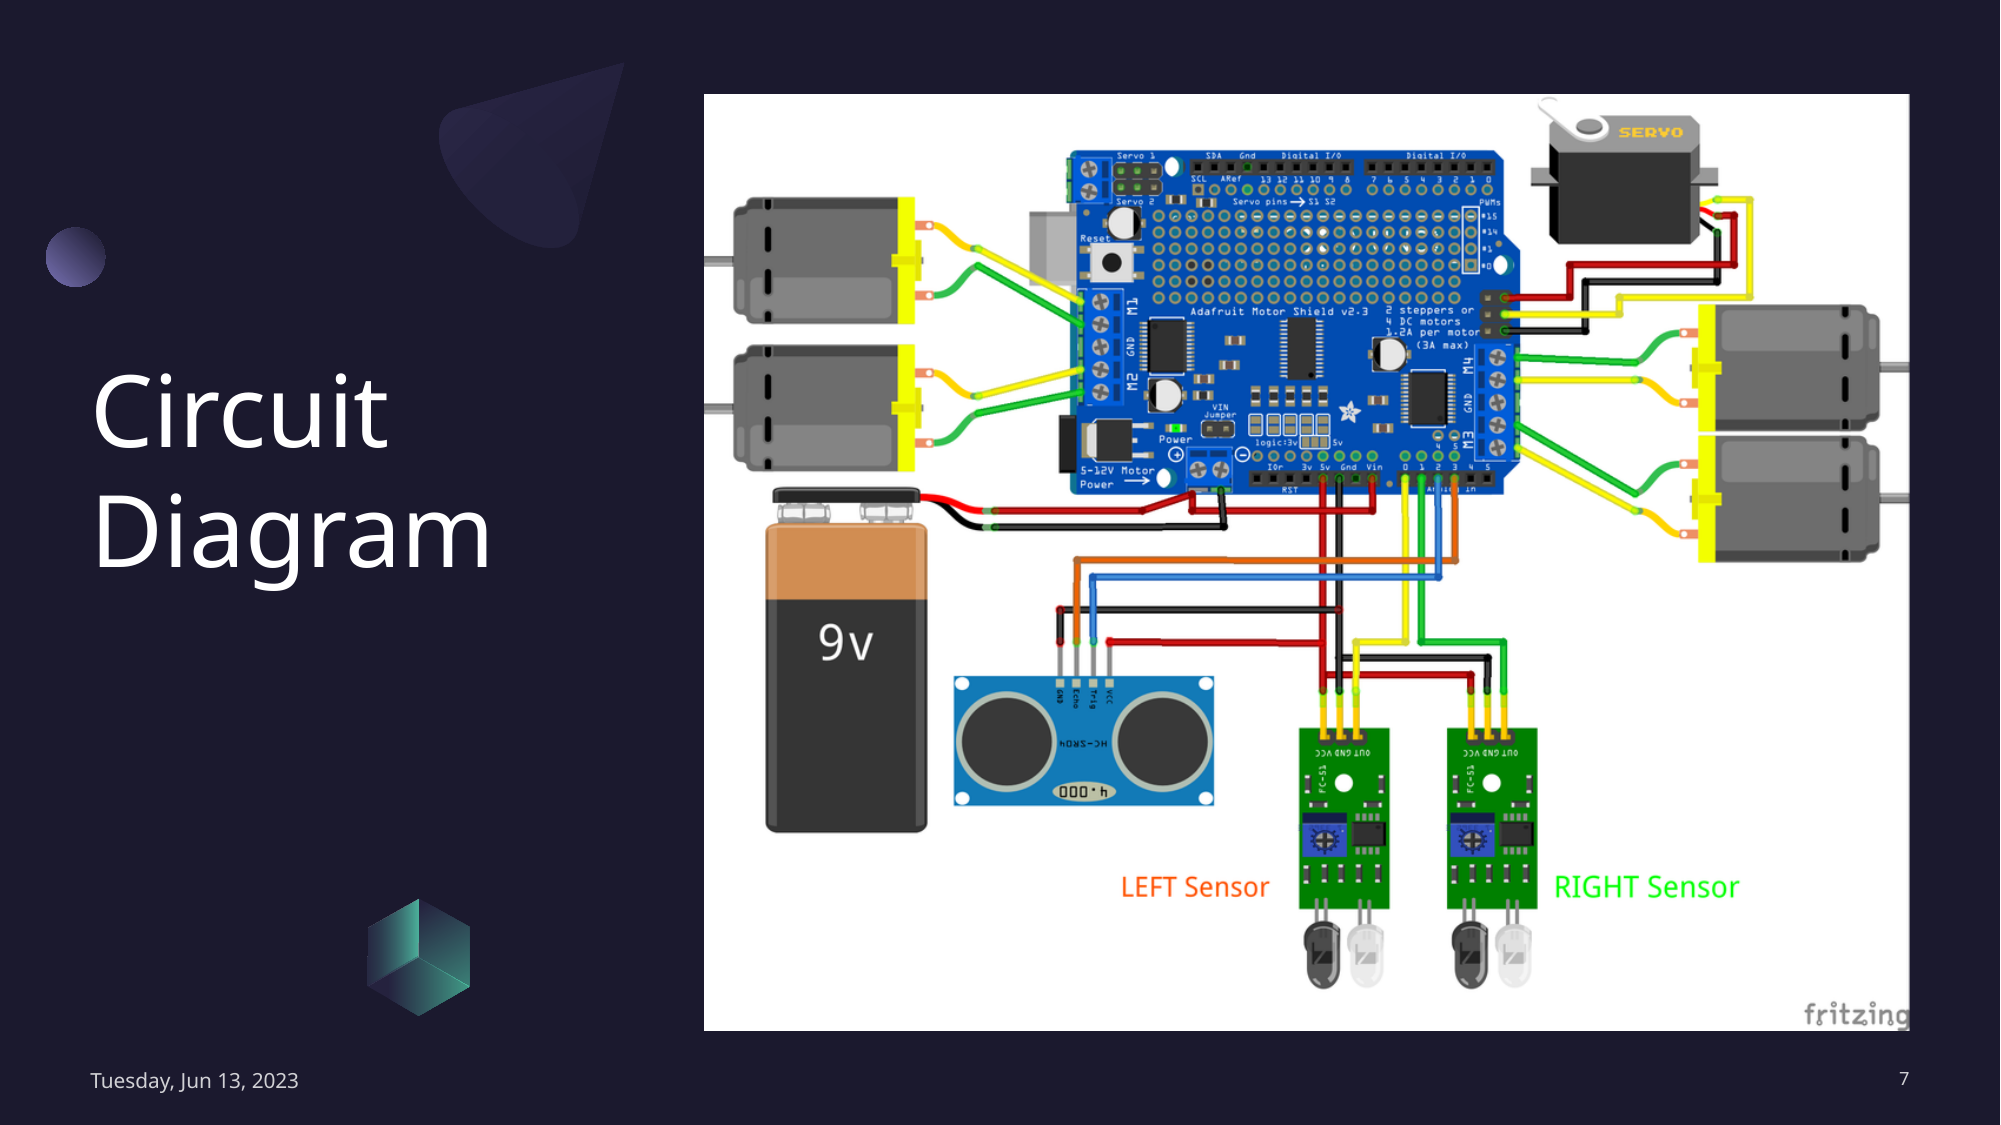

# Circuit Diagram
Tuesday, Jun 13, 2023